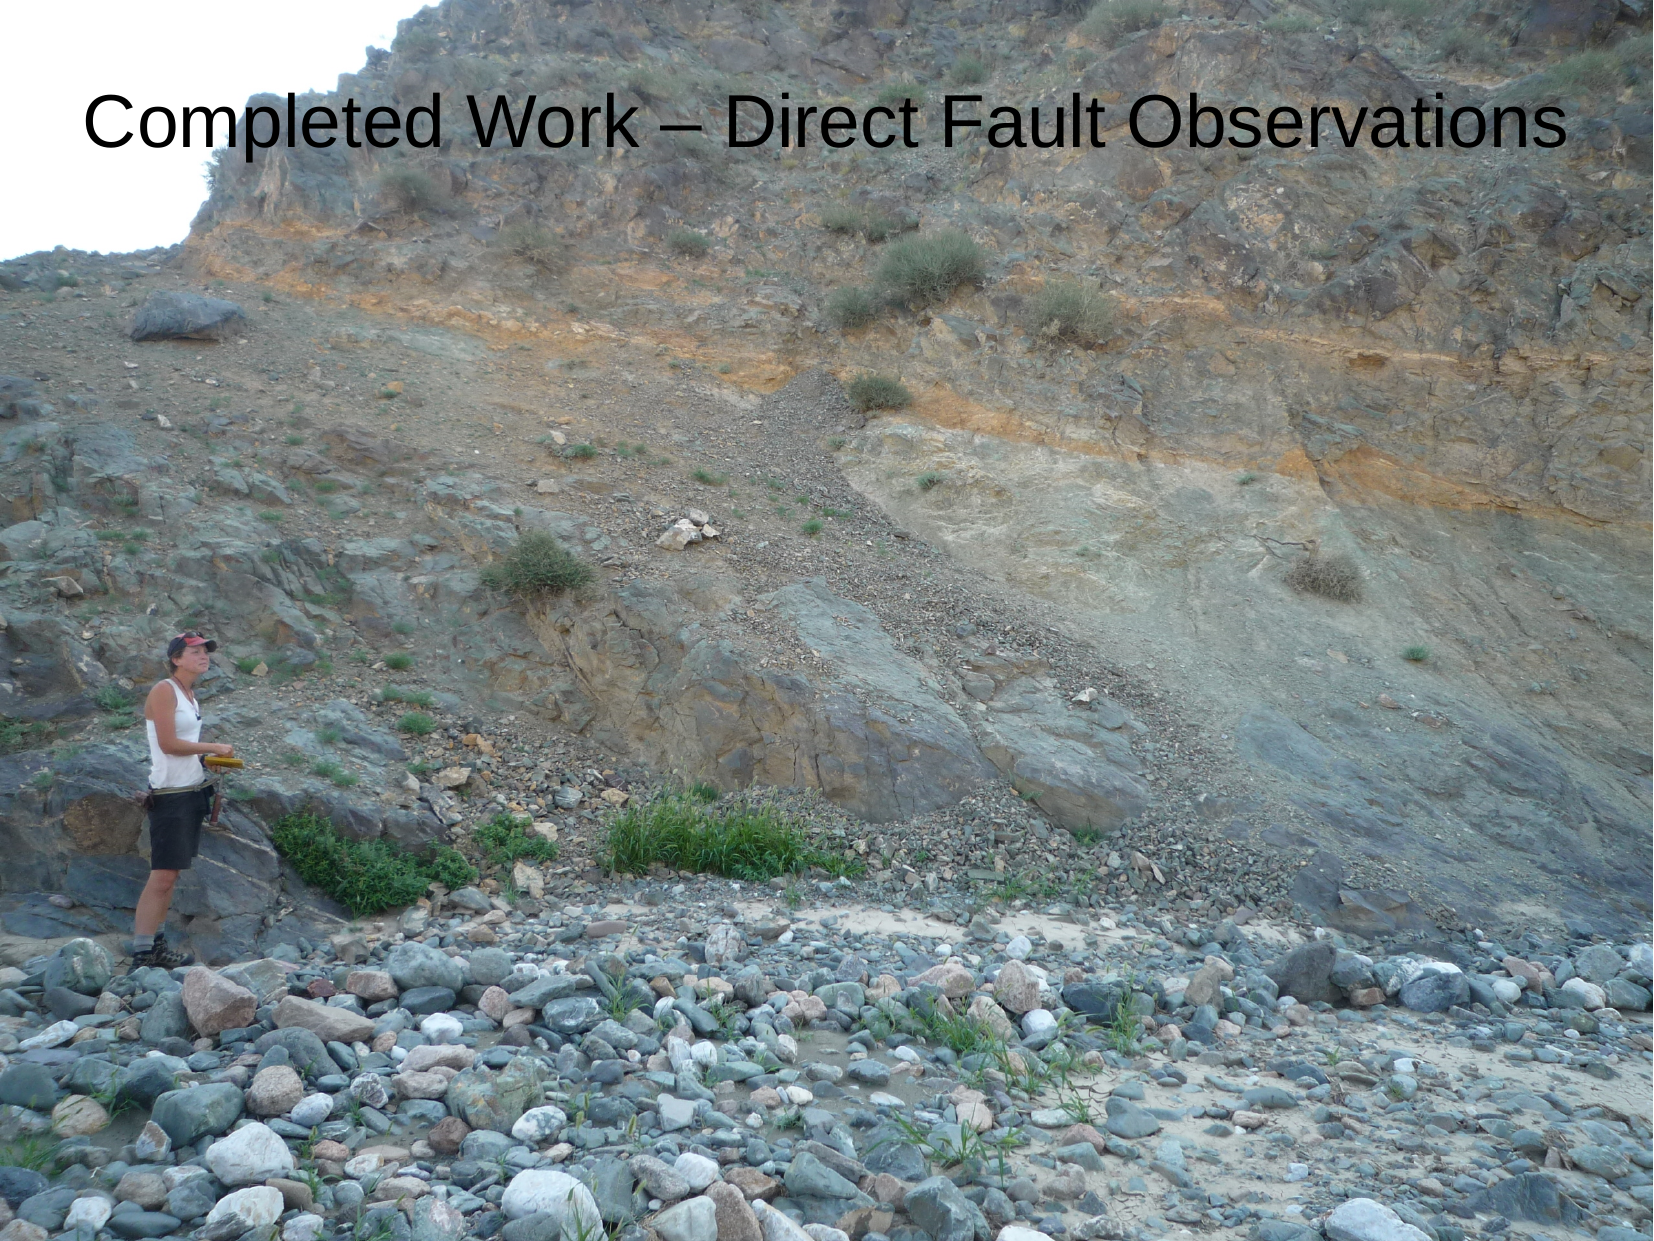

# Completed Work – Direct Fault Observations